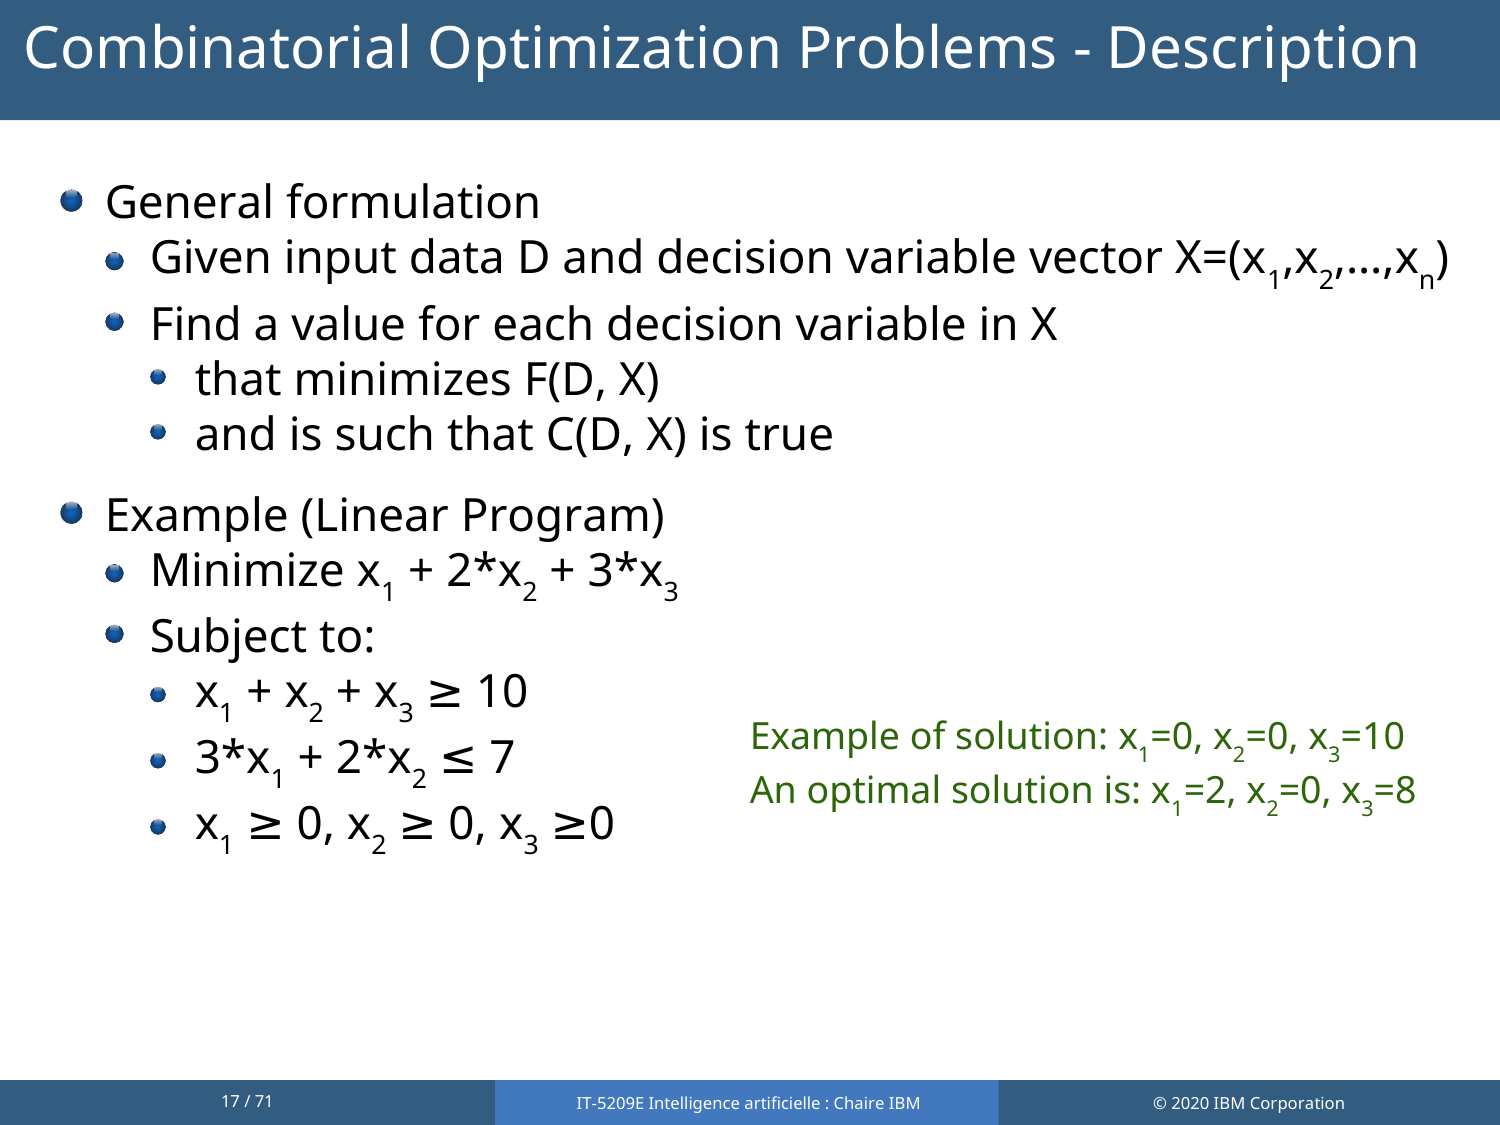

# Combinatorial Optimization Problems - Description
General formulation
Given input data D and decision variable vector X=(x1,x2,…,xn)
Find a value for each decision variable in X
that minimizes F(D, X)
and is such that C(D, X) is true
Example (Linear Program)
Minimize x1 + 2*x2 + 3*x3
Subject to:
x1 + x2 + x3 ≥ 10
3*x1 + 2*x2 ≤ 7
x1 ≥ 0, x2 ≥ 0, x3 ≥0
Example of solution: x1=0, x2=0, x3=10
An optimal solution is: x1=2, x2=0, x3=8